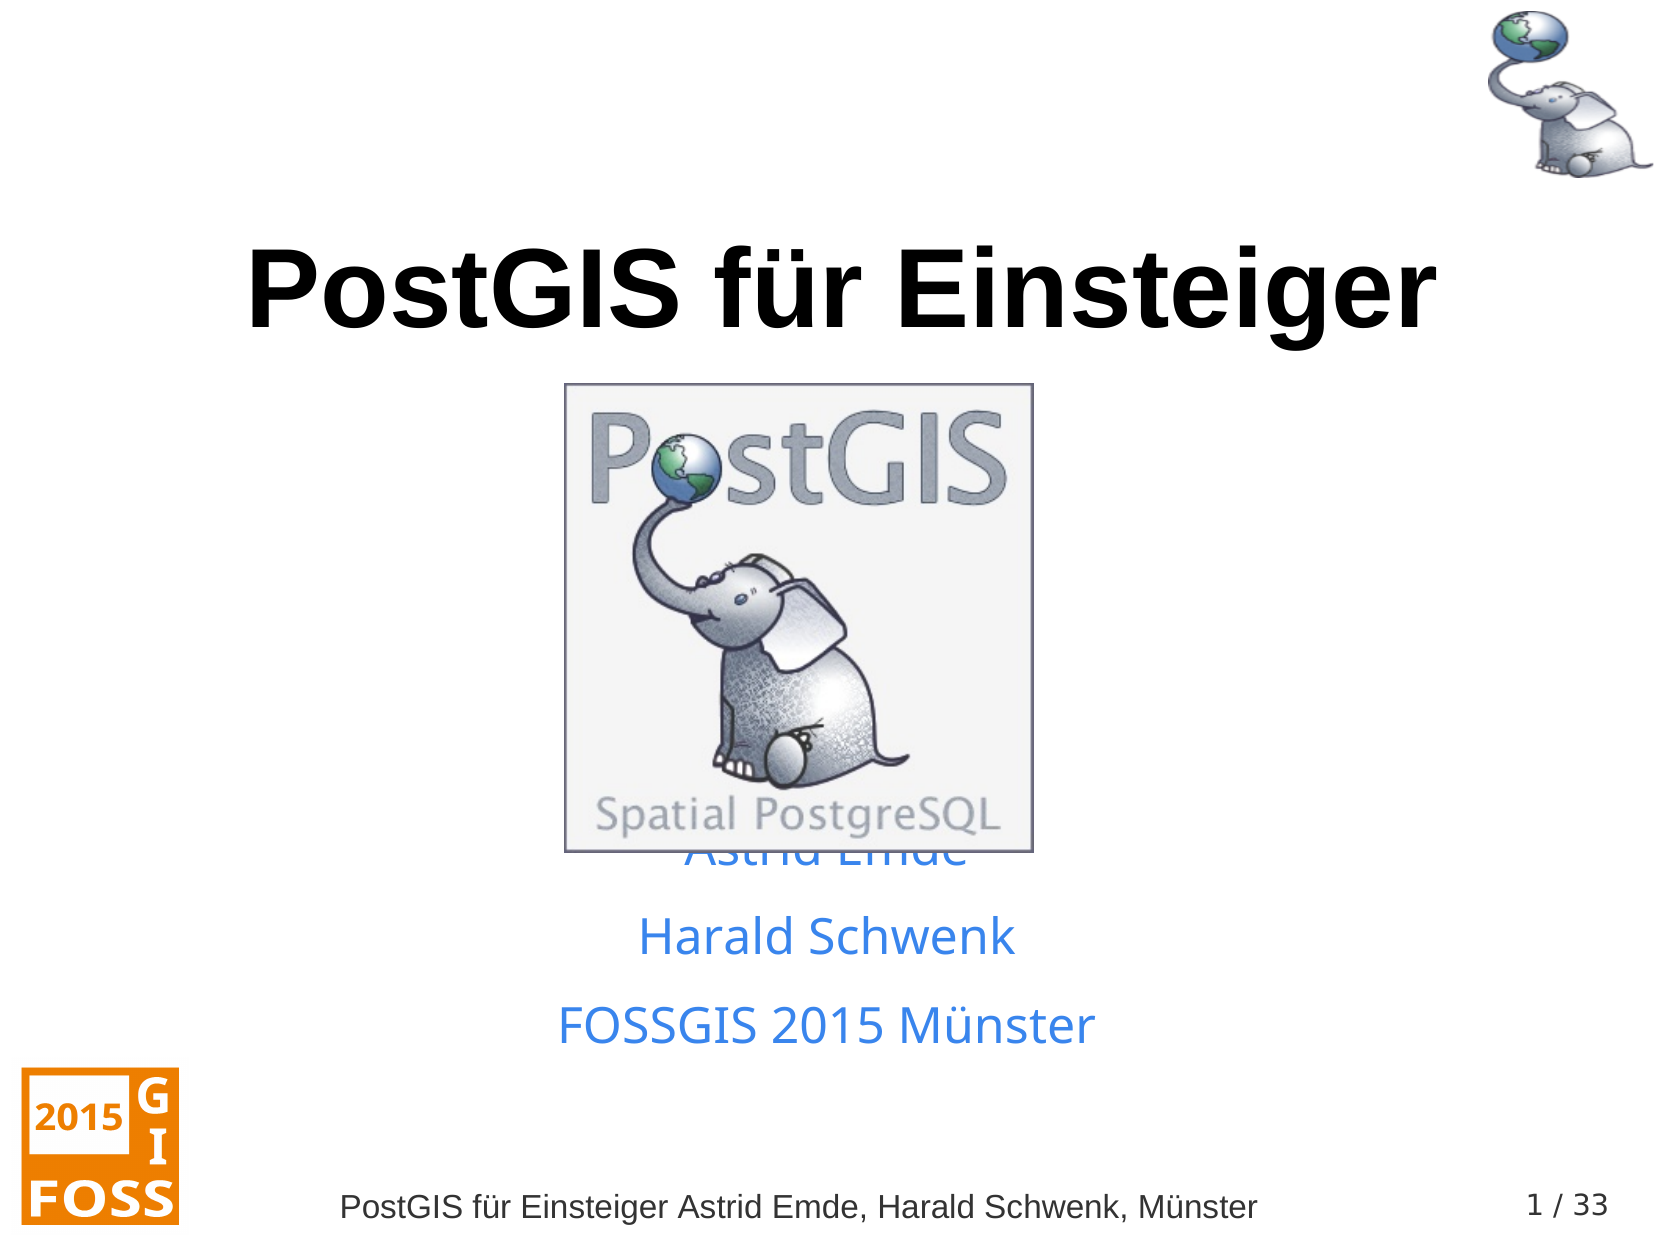

PostGIS für Einsteiger
Astrid Emde
Harald Schwenk
FOSSGIS 2015 Münster